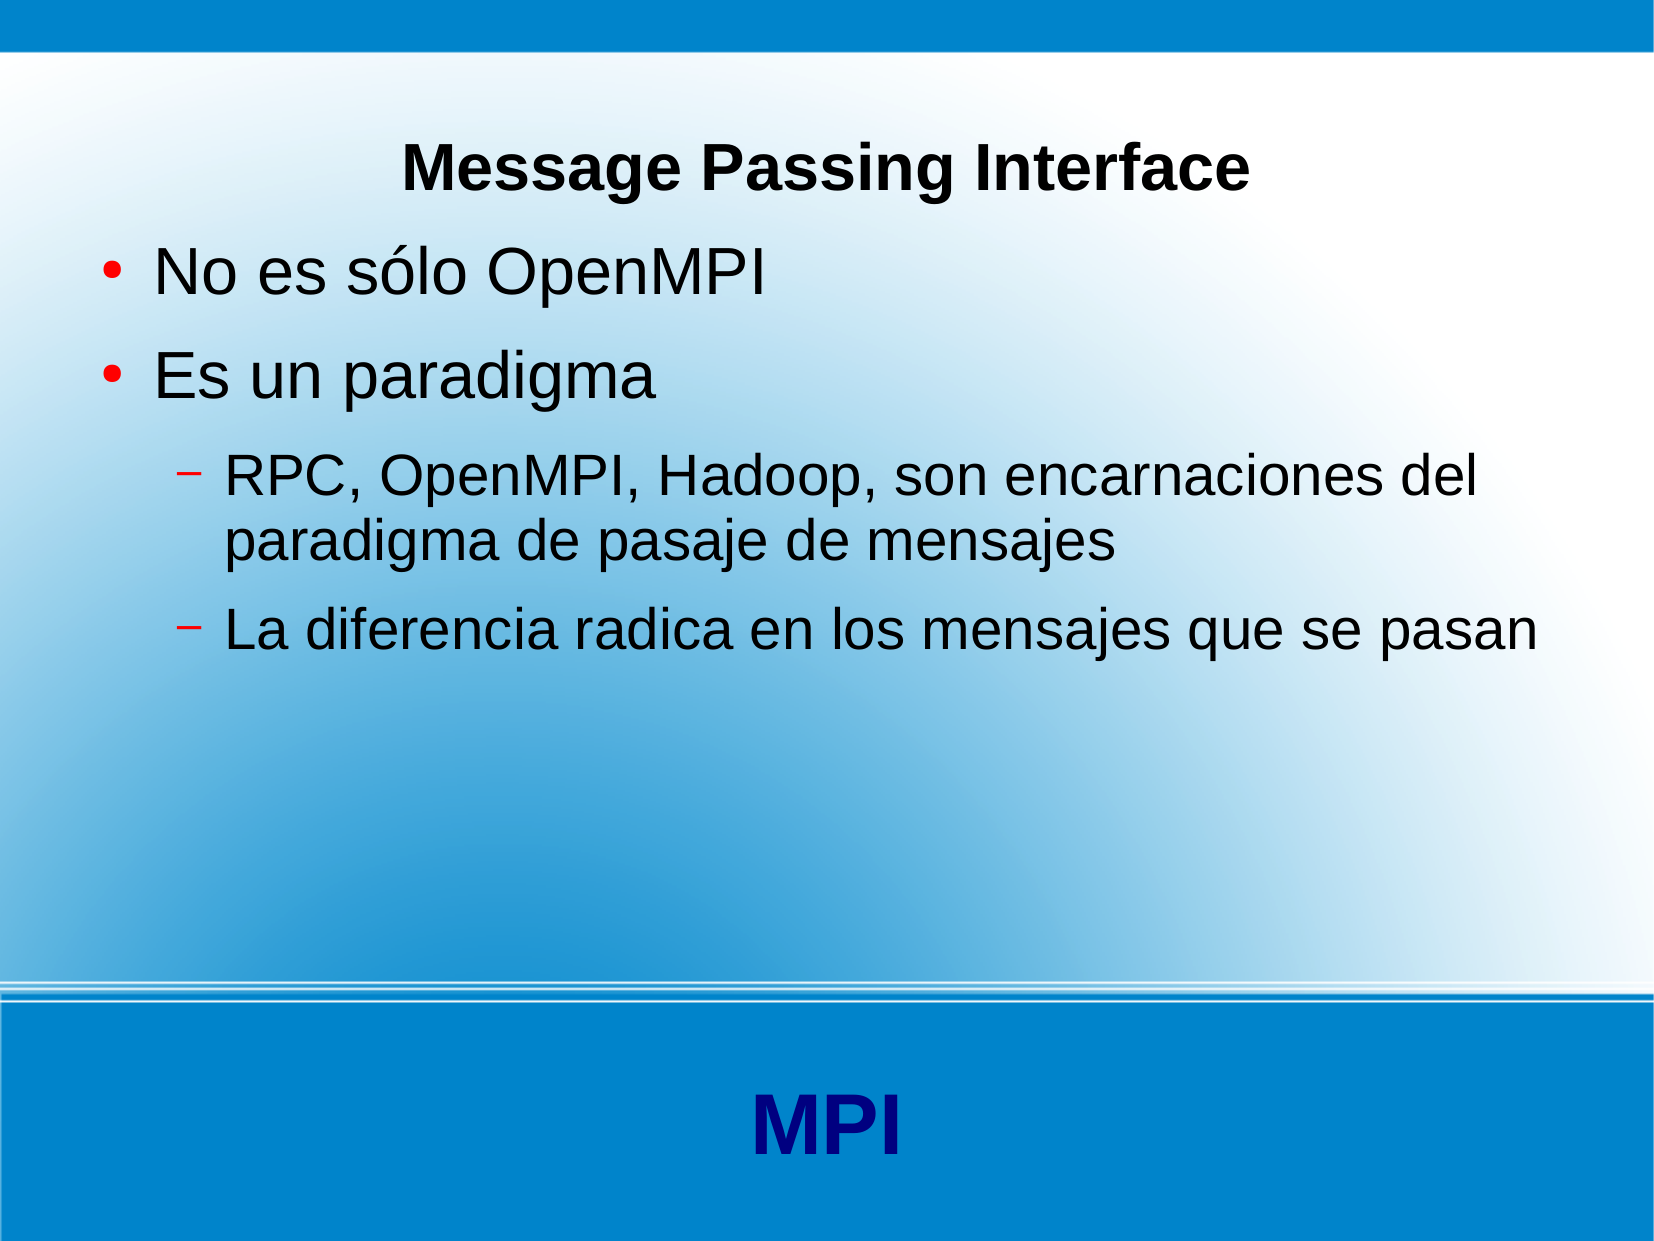

Message Passing Interface
No es sólo OpenMPI
Es un paradigma
RPC, OpenMPI, Hadoop, son encarnaciones del paradigma de pasaje de mensajes
La diferencia radica en los mensajes que se pasan
# MPI